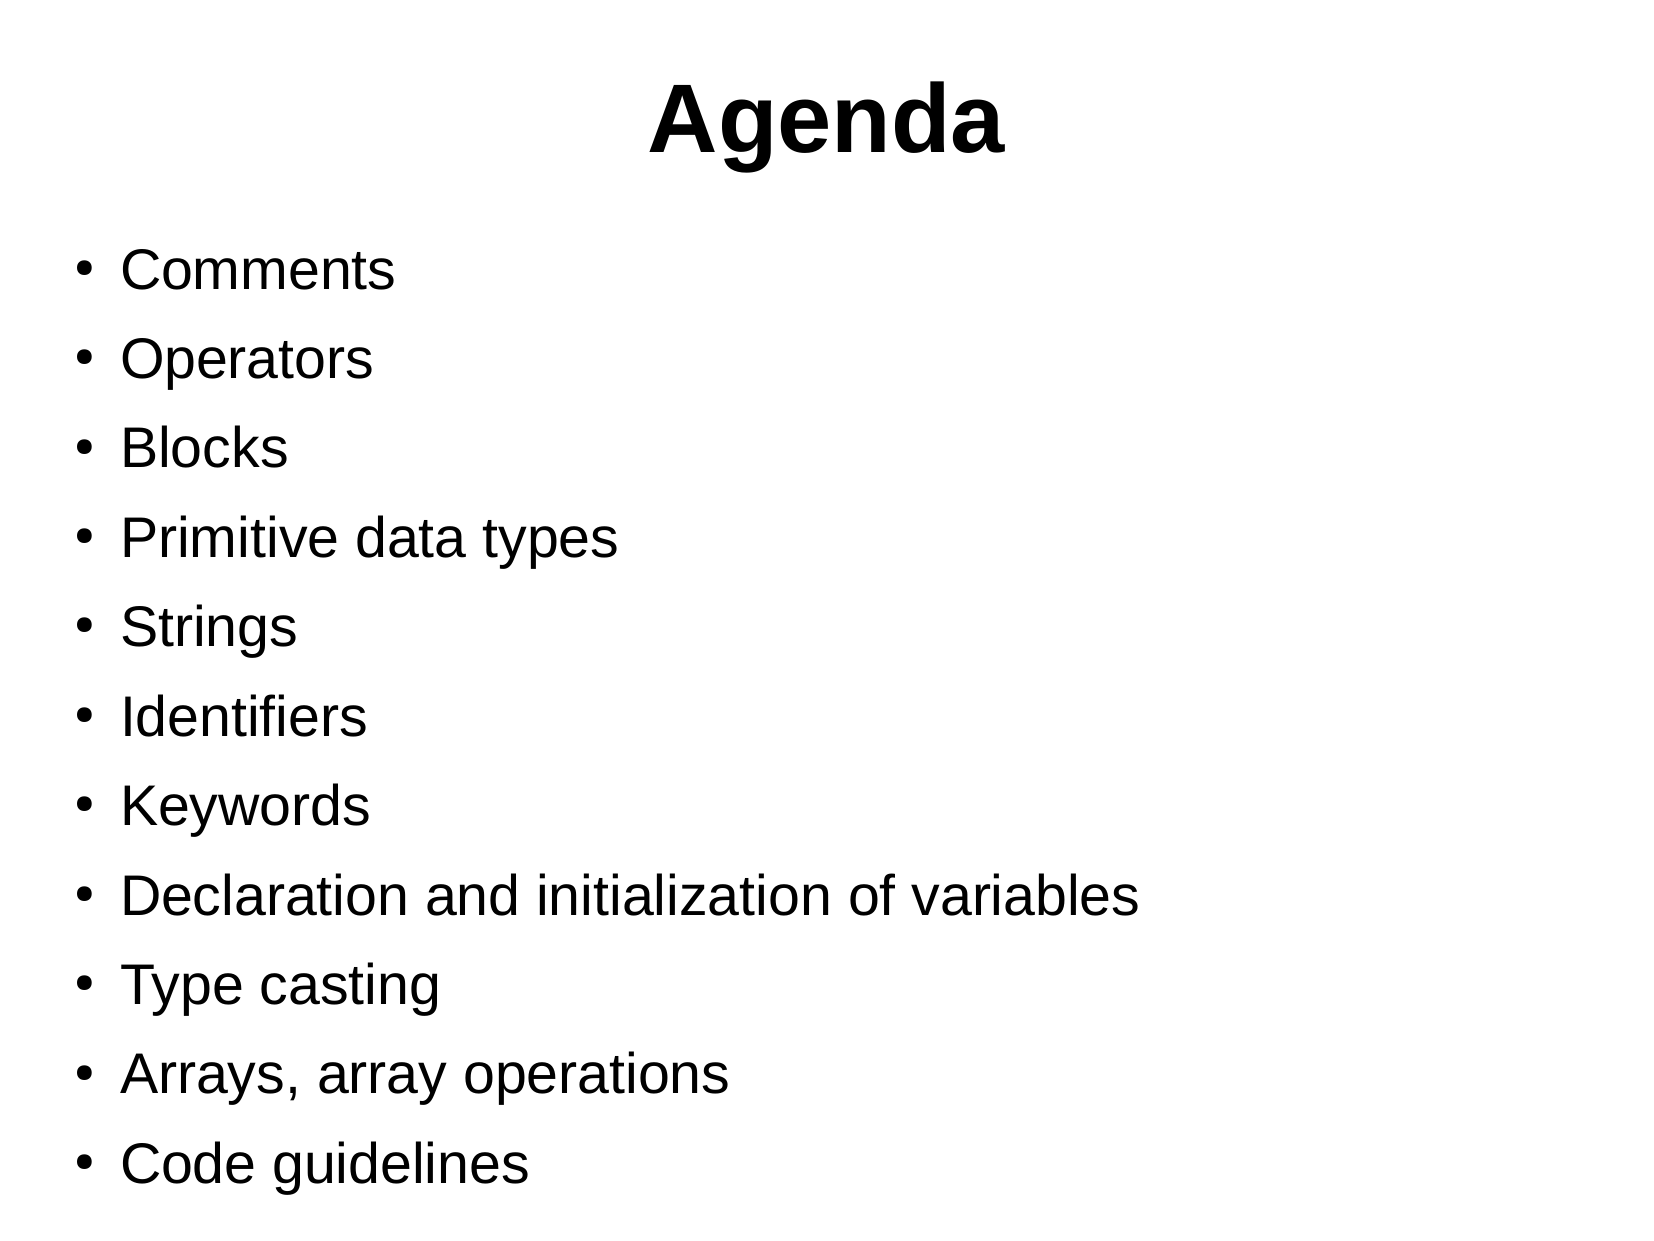

# Agenda
Comments
Operators
Blocks
Primitive data types
Strings
Identifiers
Keywords
Declaration and initialization of variables
Type casting
Arrays, array operations
Code guidelines